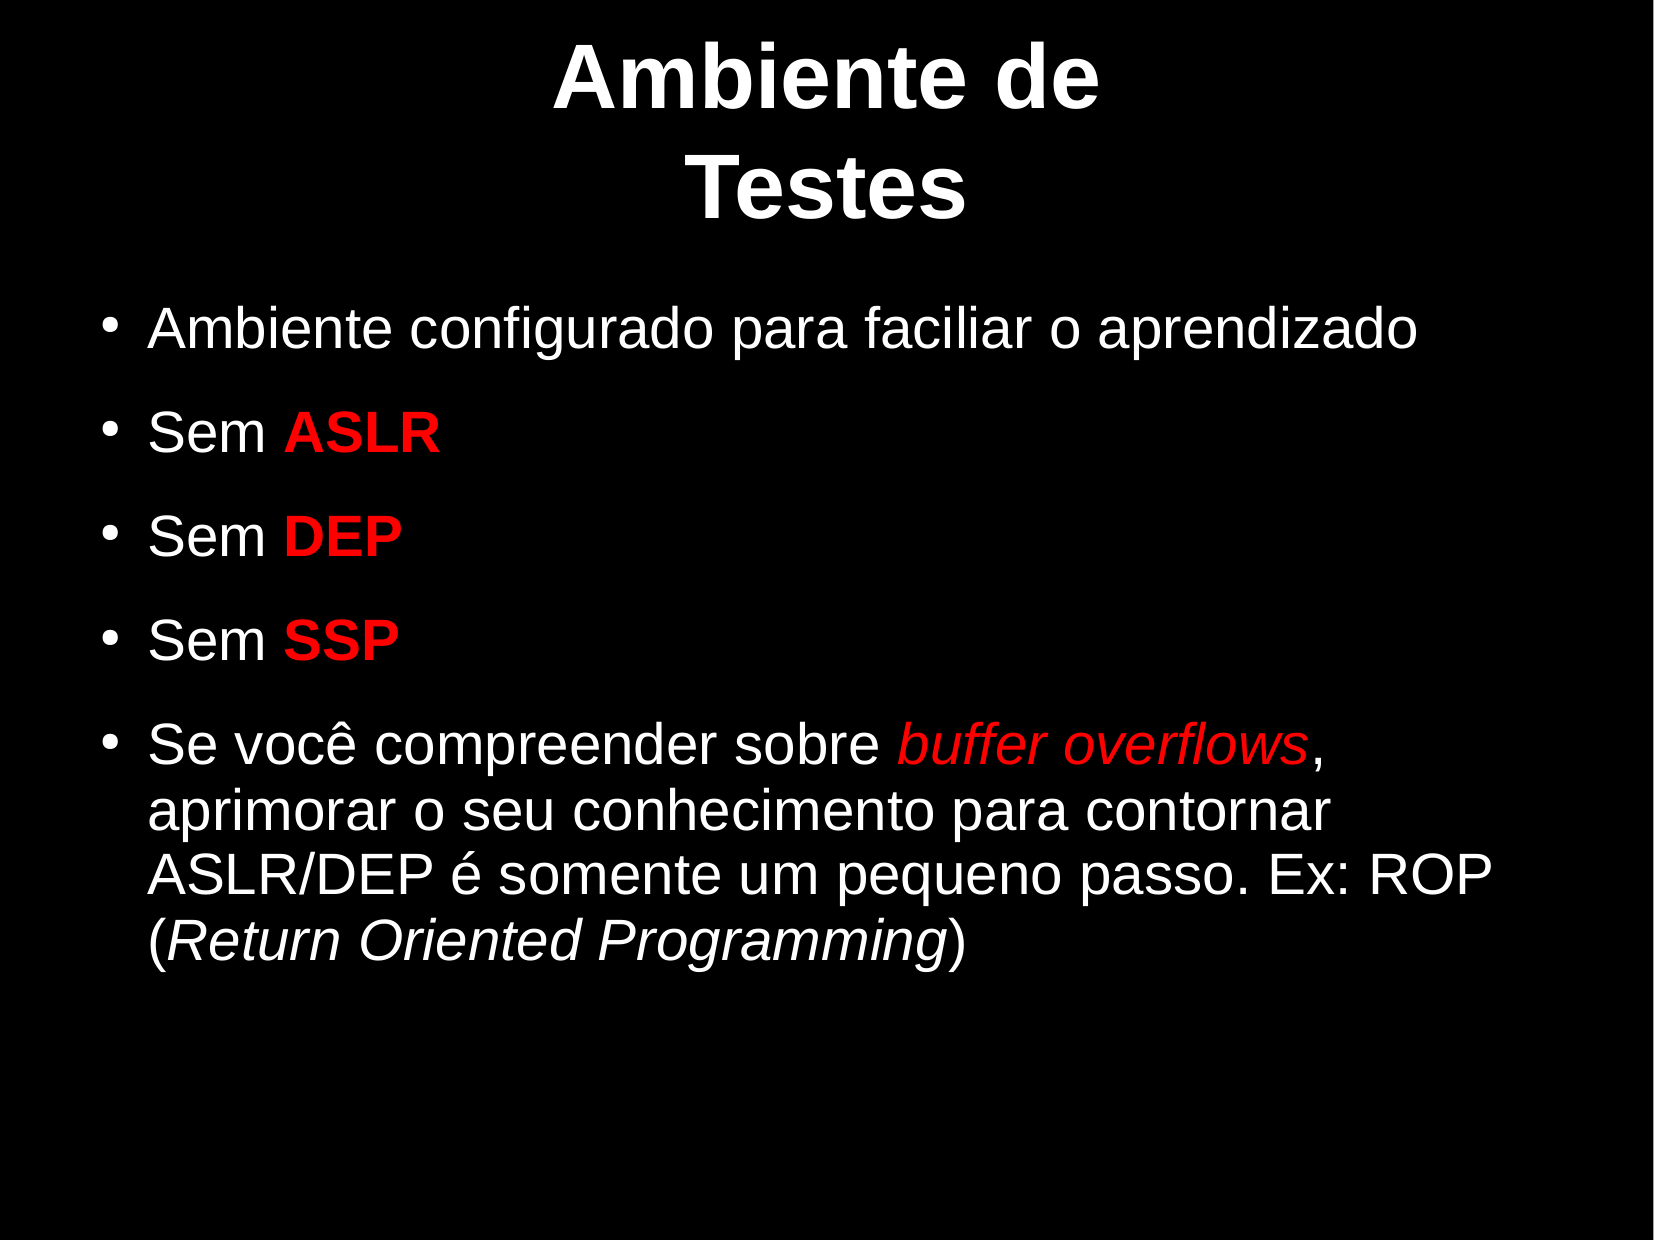

# Ambiente de Testes
Ambiente configurado para faciliar o aprendizado
Sem ASLR
Sem DEP
Sem SSP
Se você compreender sobre buffer overflows, aprimorar o seu conhecimento para contornar ASLR/DEP é somente um pequeno passo. Ex: ROP (Return Oriented Programming)